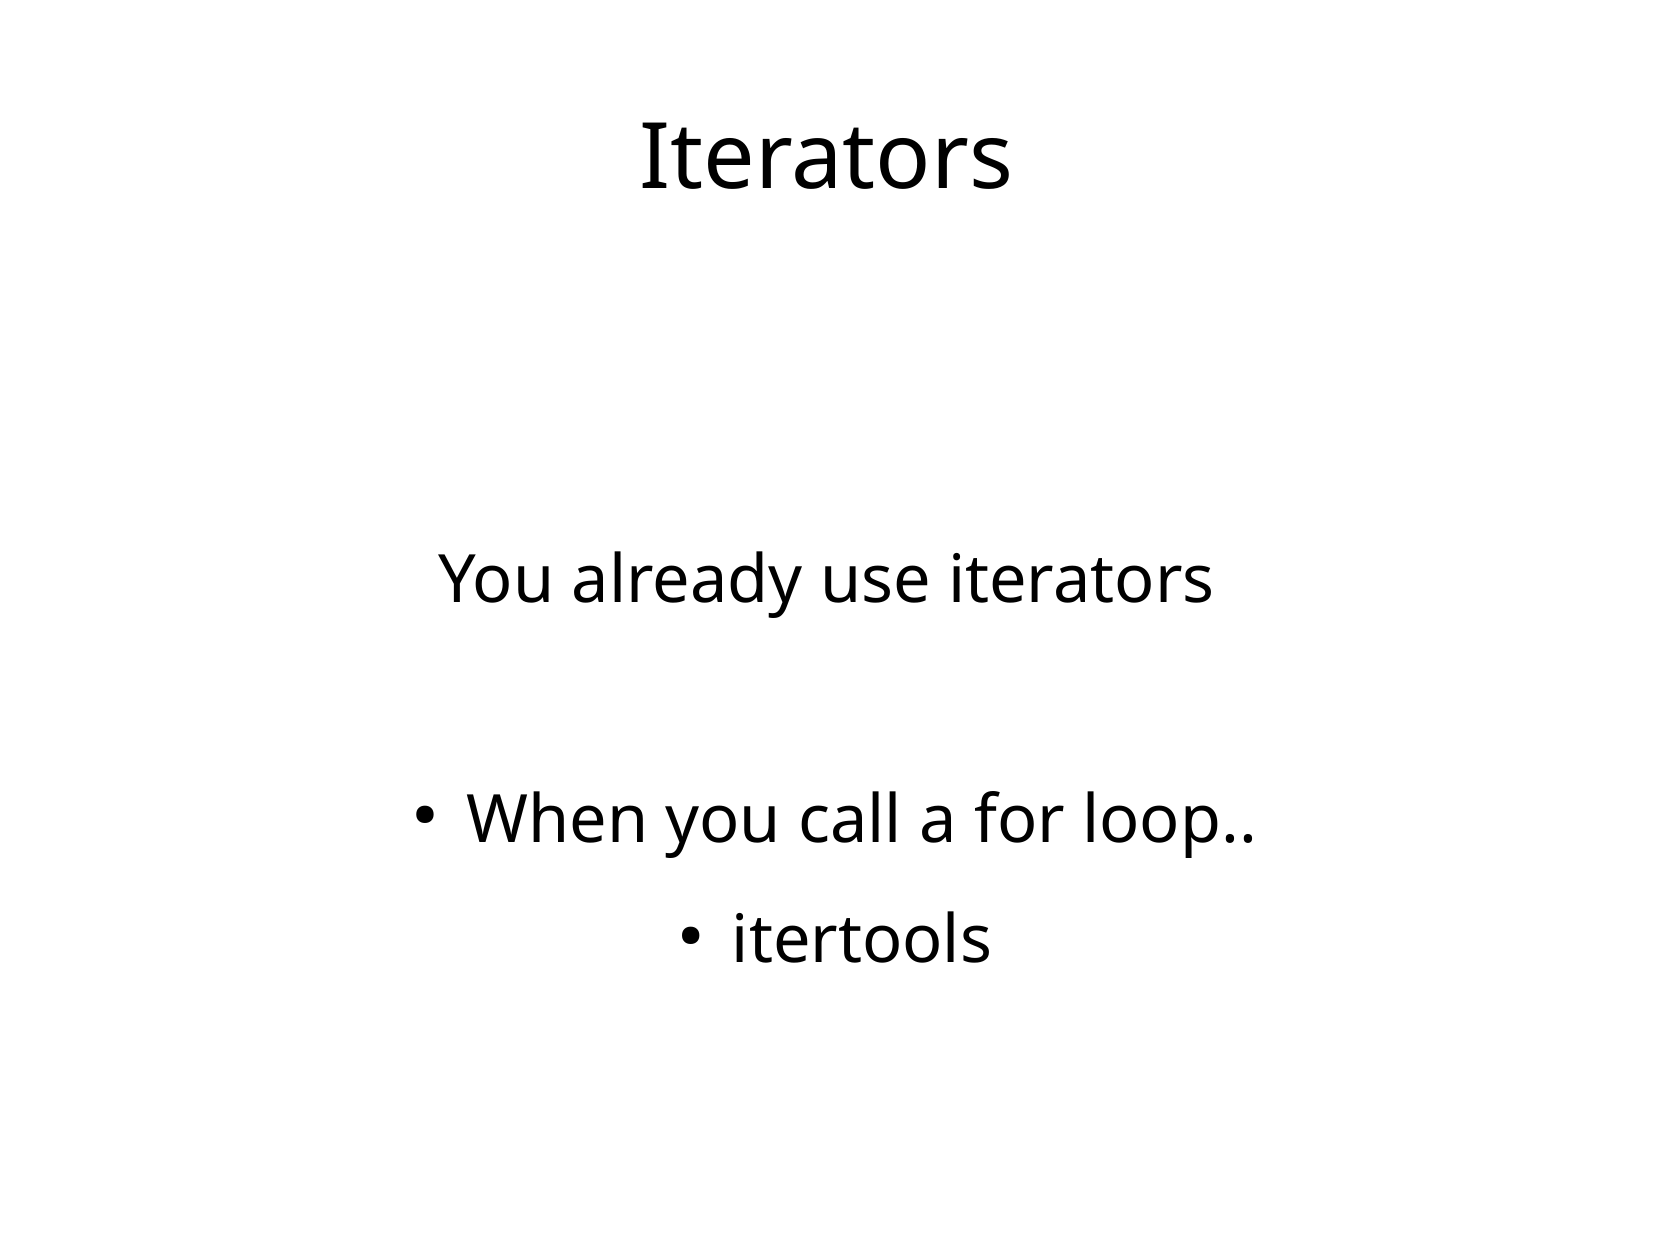

# Iterators
You already use iterators
When you call a for loop..
itertools